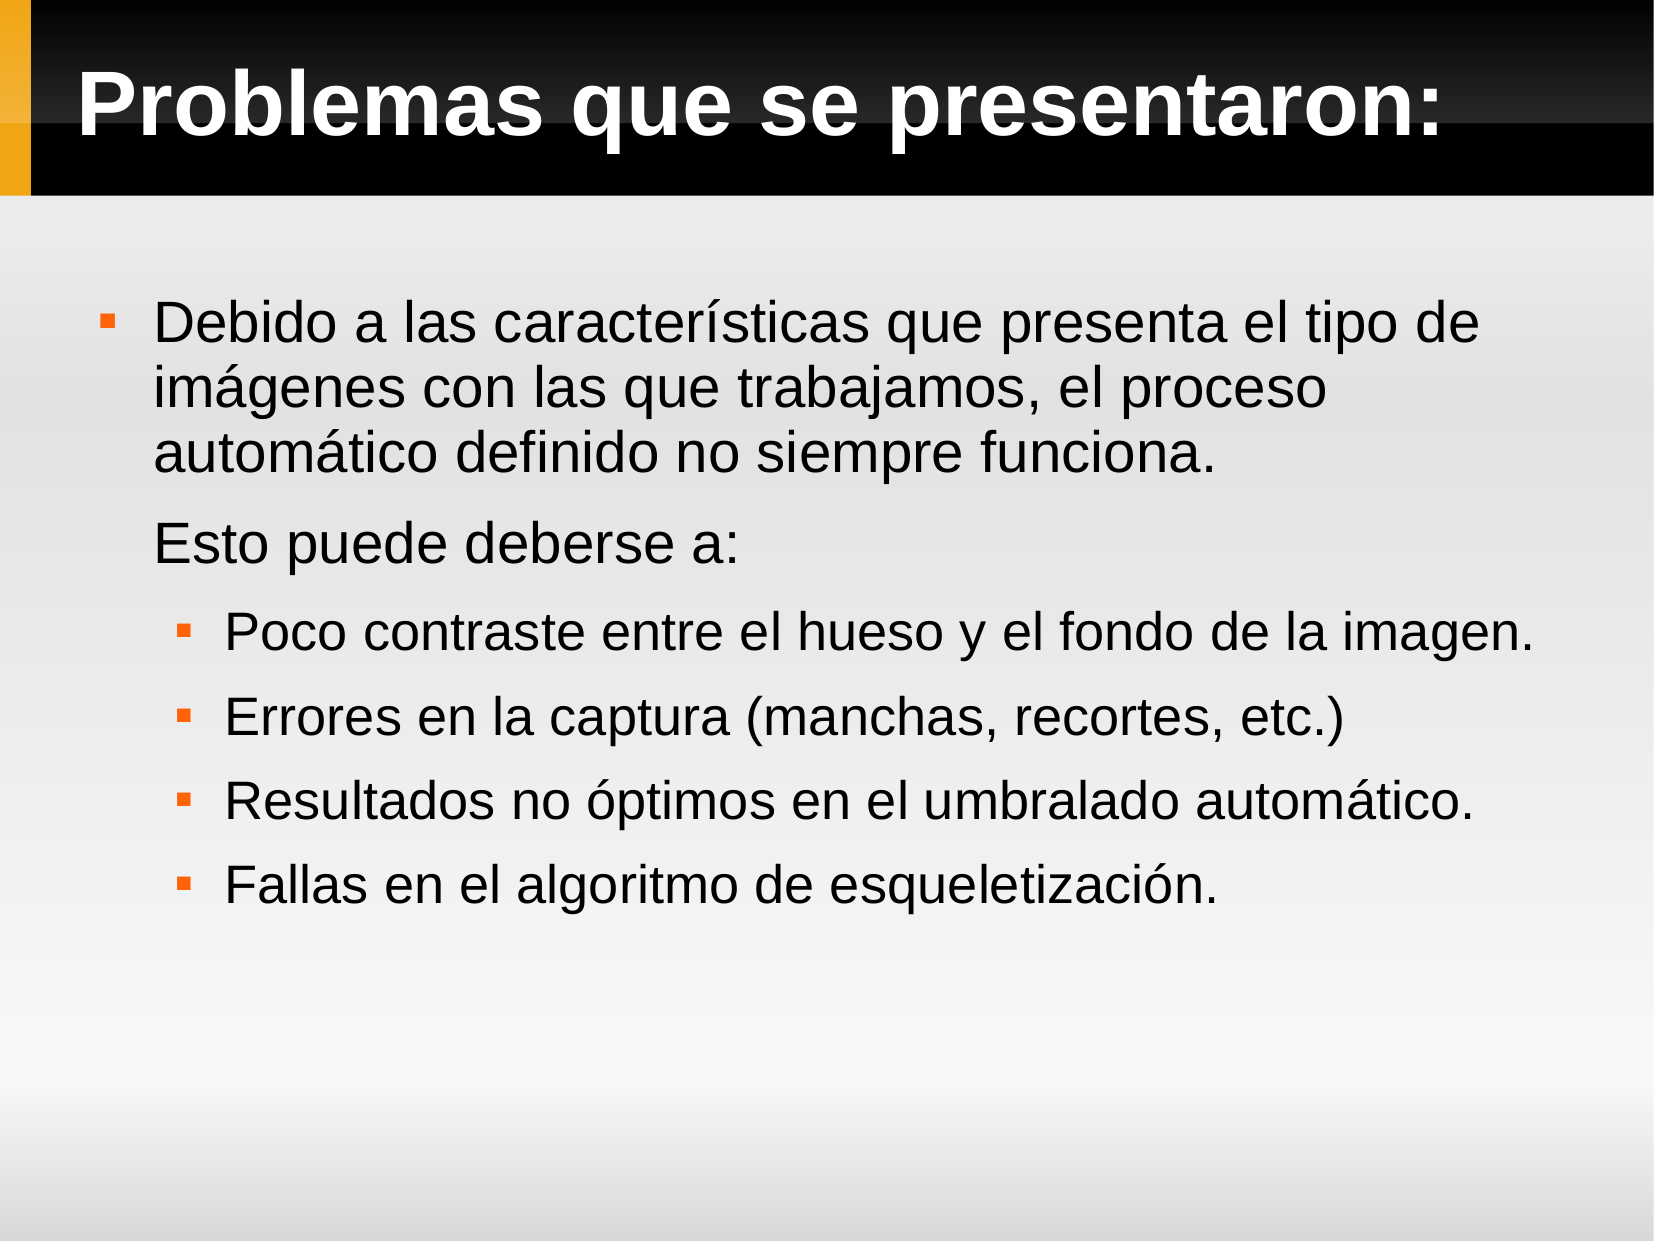

# Problemas que se presentaron:
Debido a las características que presenta el tipo de imágenes con las que trabajamos, el proceso automático definido no siempre funciona.
Esto puede deberse a:
Poco contraste entre el hueso y el fondo de la imagen.
Errores en la captura (manchas, recortes, etc.)
Resultados no óptimos en el umbralado automático.
Fallas en el algoritmo de esqueletización.